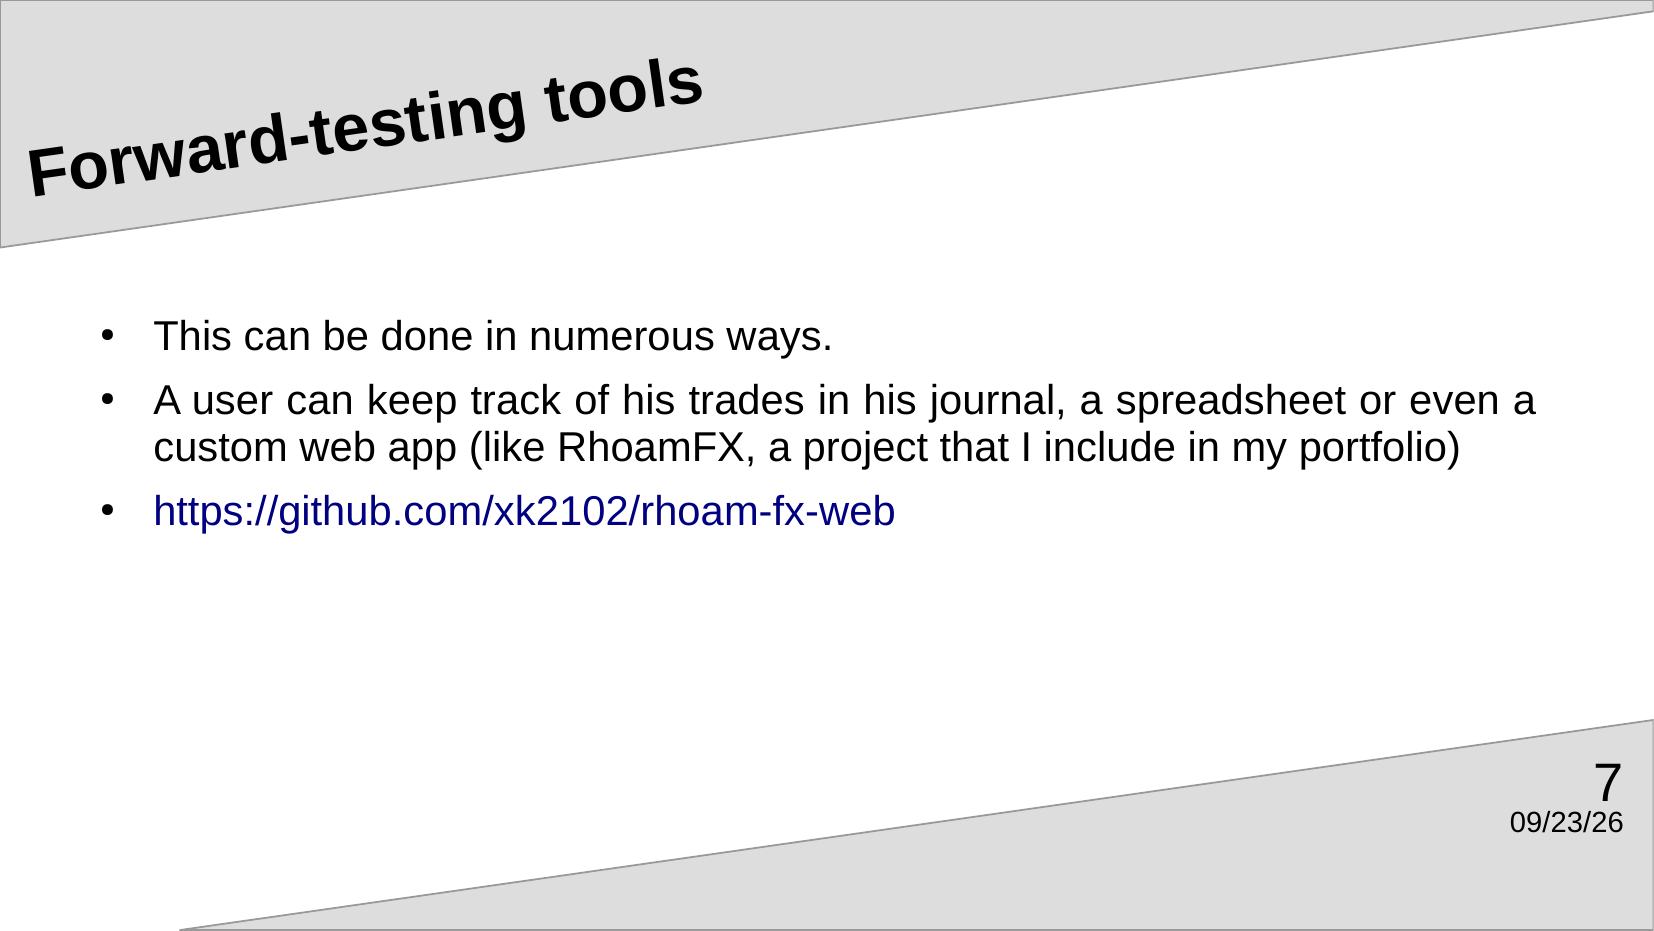

# Forward-testing tools
This can be done in numerous ways.
A user can keep track of his trades in his journal, a spreadsheet or even a custom web app (like RhoamFX, a project that I include in my portfolio)
https://github.com/xk2102/rhoam-fx-web
7